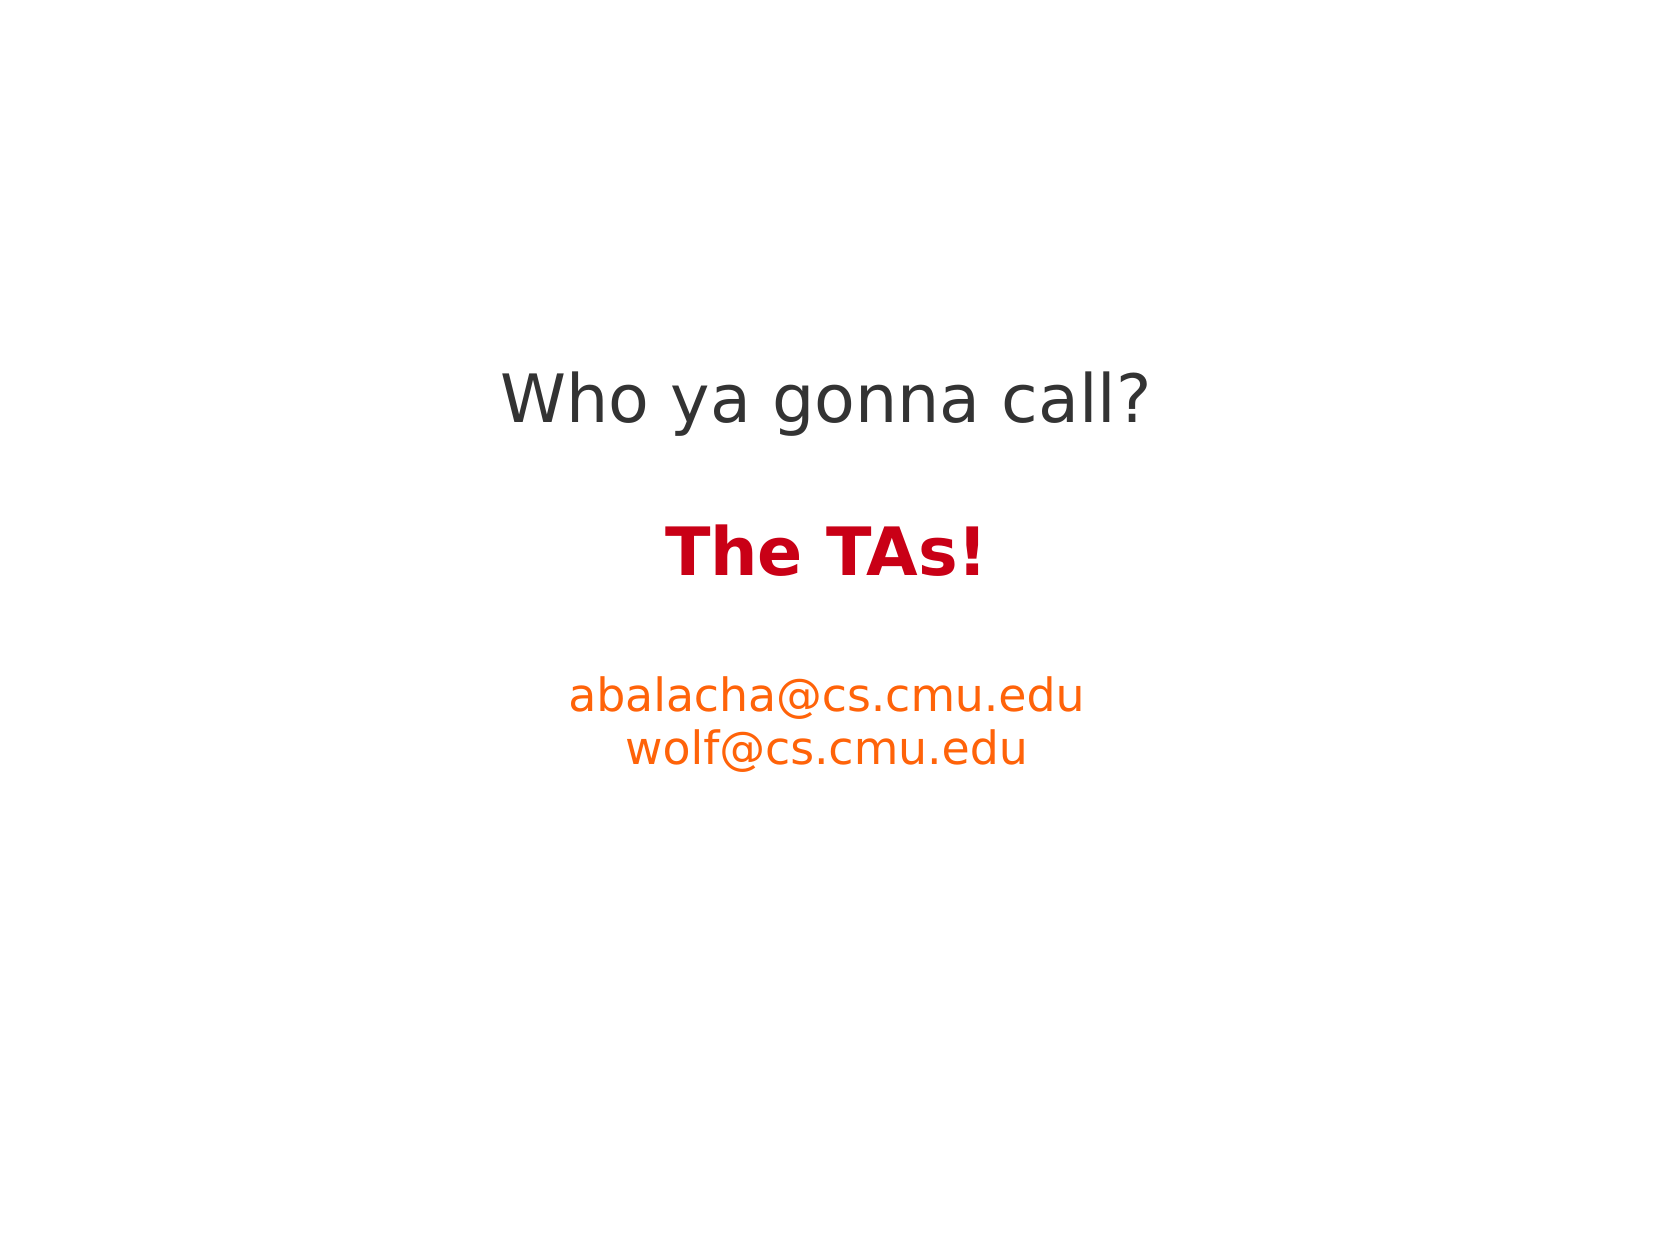

# Who ya gonna call?
The TAs!
abalacha@cs.cmu.edu
wolf@cs.cmu.edu